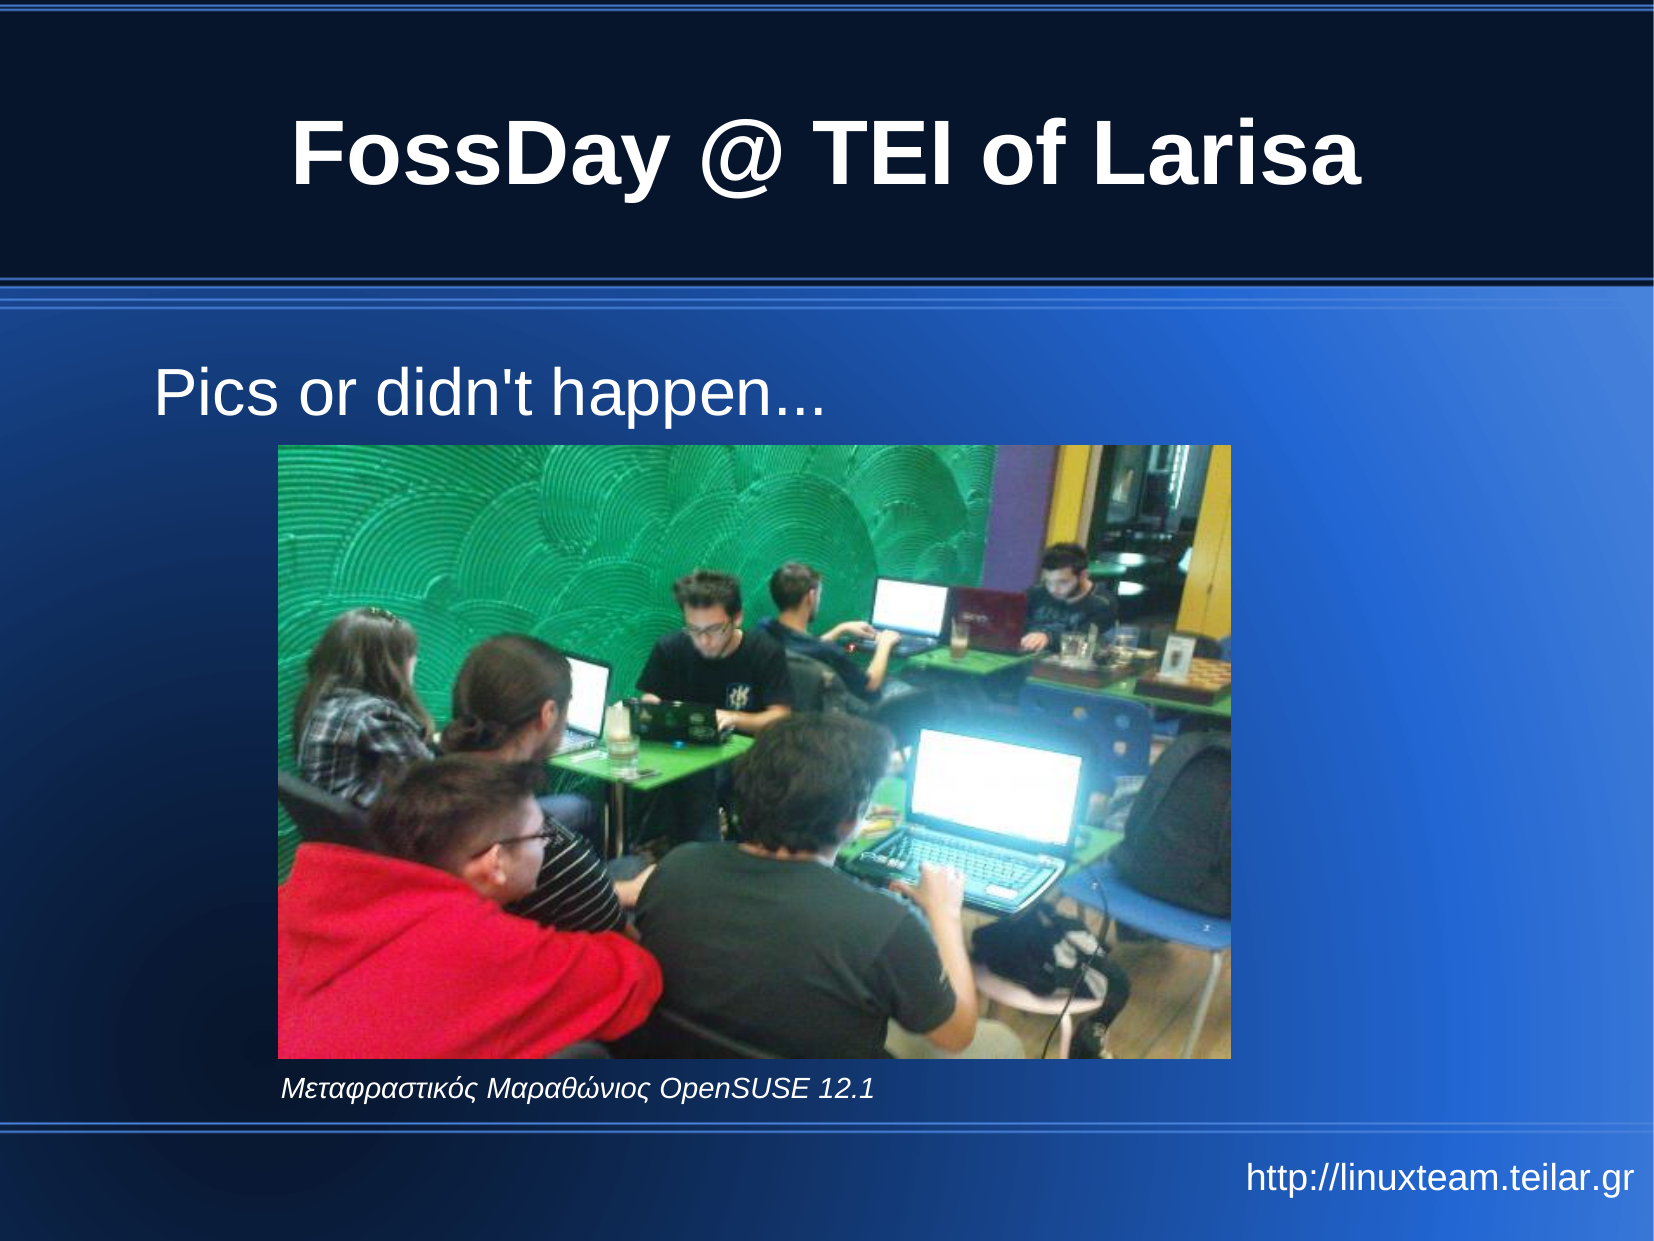

# FossDay @ TEI of Larisa
Pics or didn't happen...
Μεταφραστικός Μαραθώνιος OpenSUSE 12.1
http://linuxteam.teilar.gr